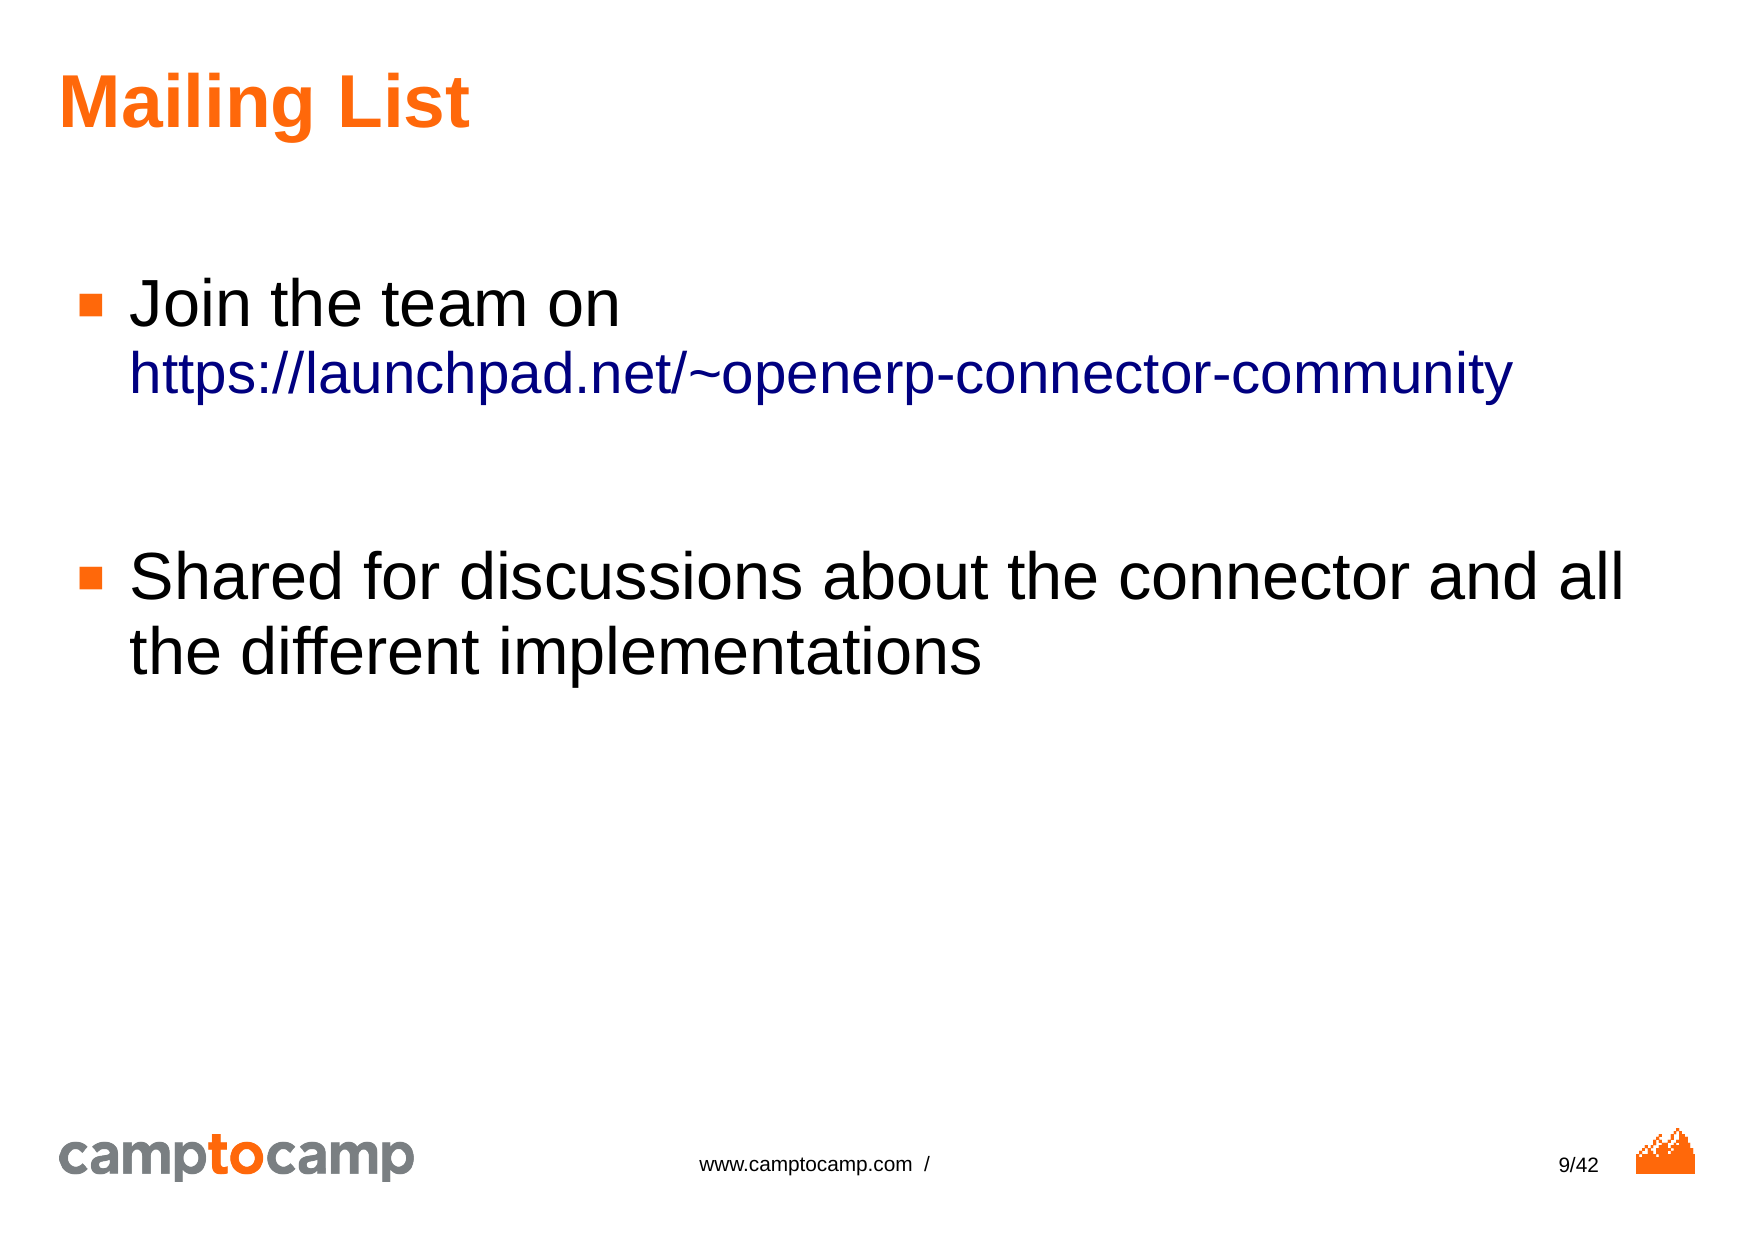

# Mailing List
Join the team on https://launchpad.net/~openerp-connector-community
Shared for discussions about the connector and all the different implementations